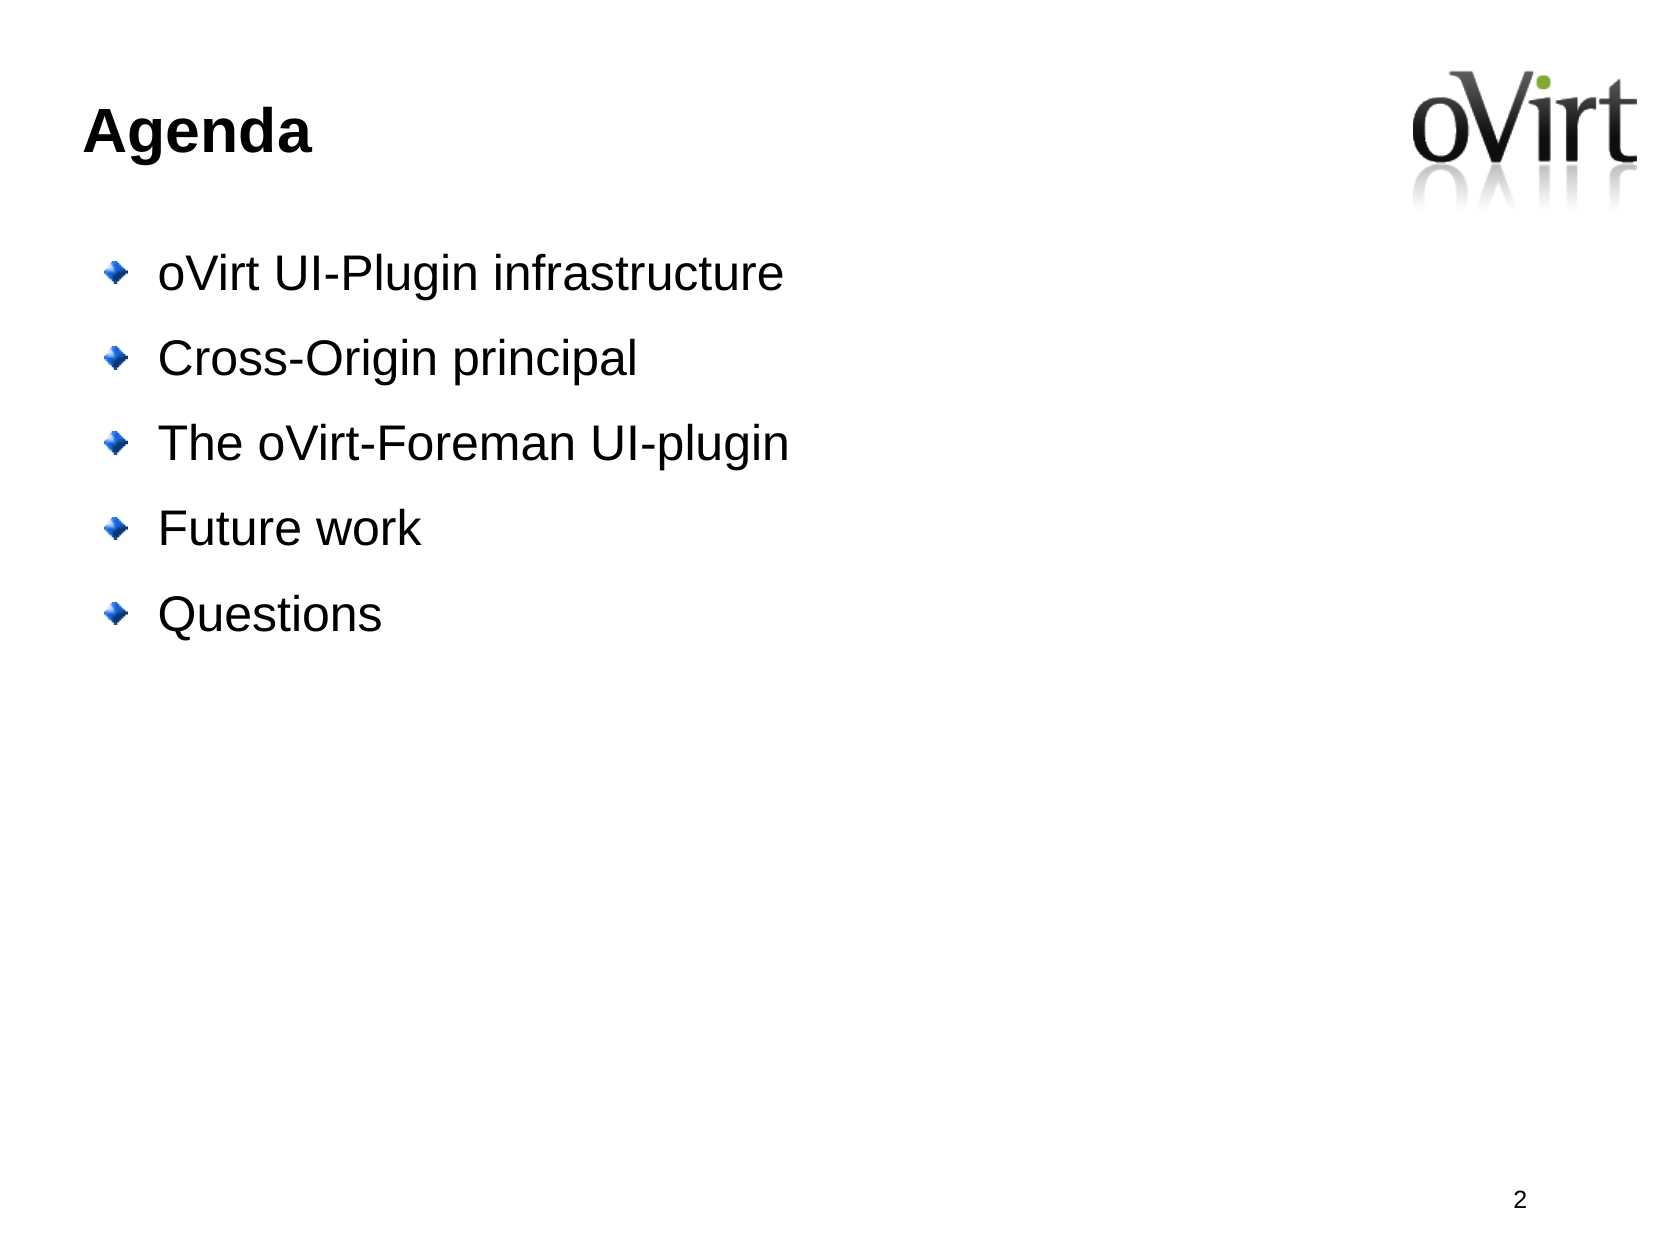

# Agenda
oVirt UI-Plugin infrastructure
Cross-Origin principal
The oVirt-Foreman UI-plugin
Future work
Questions